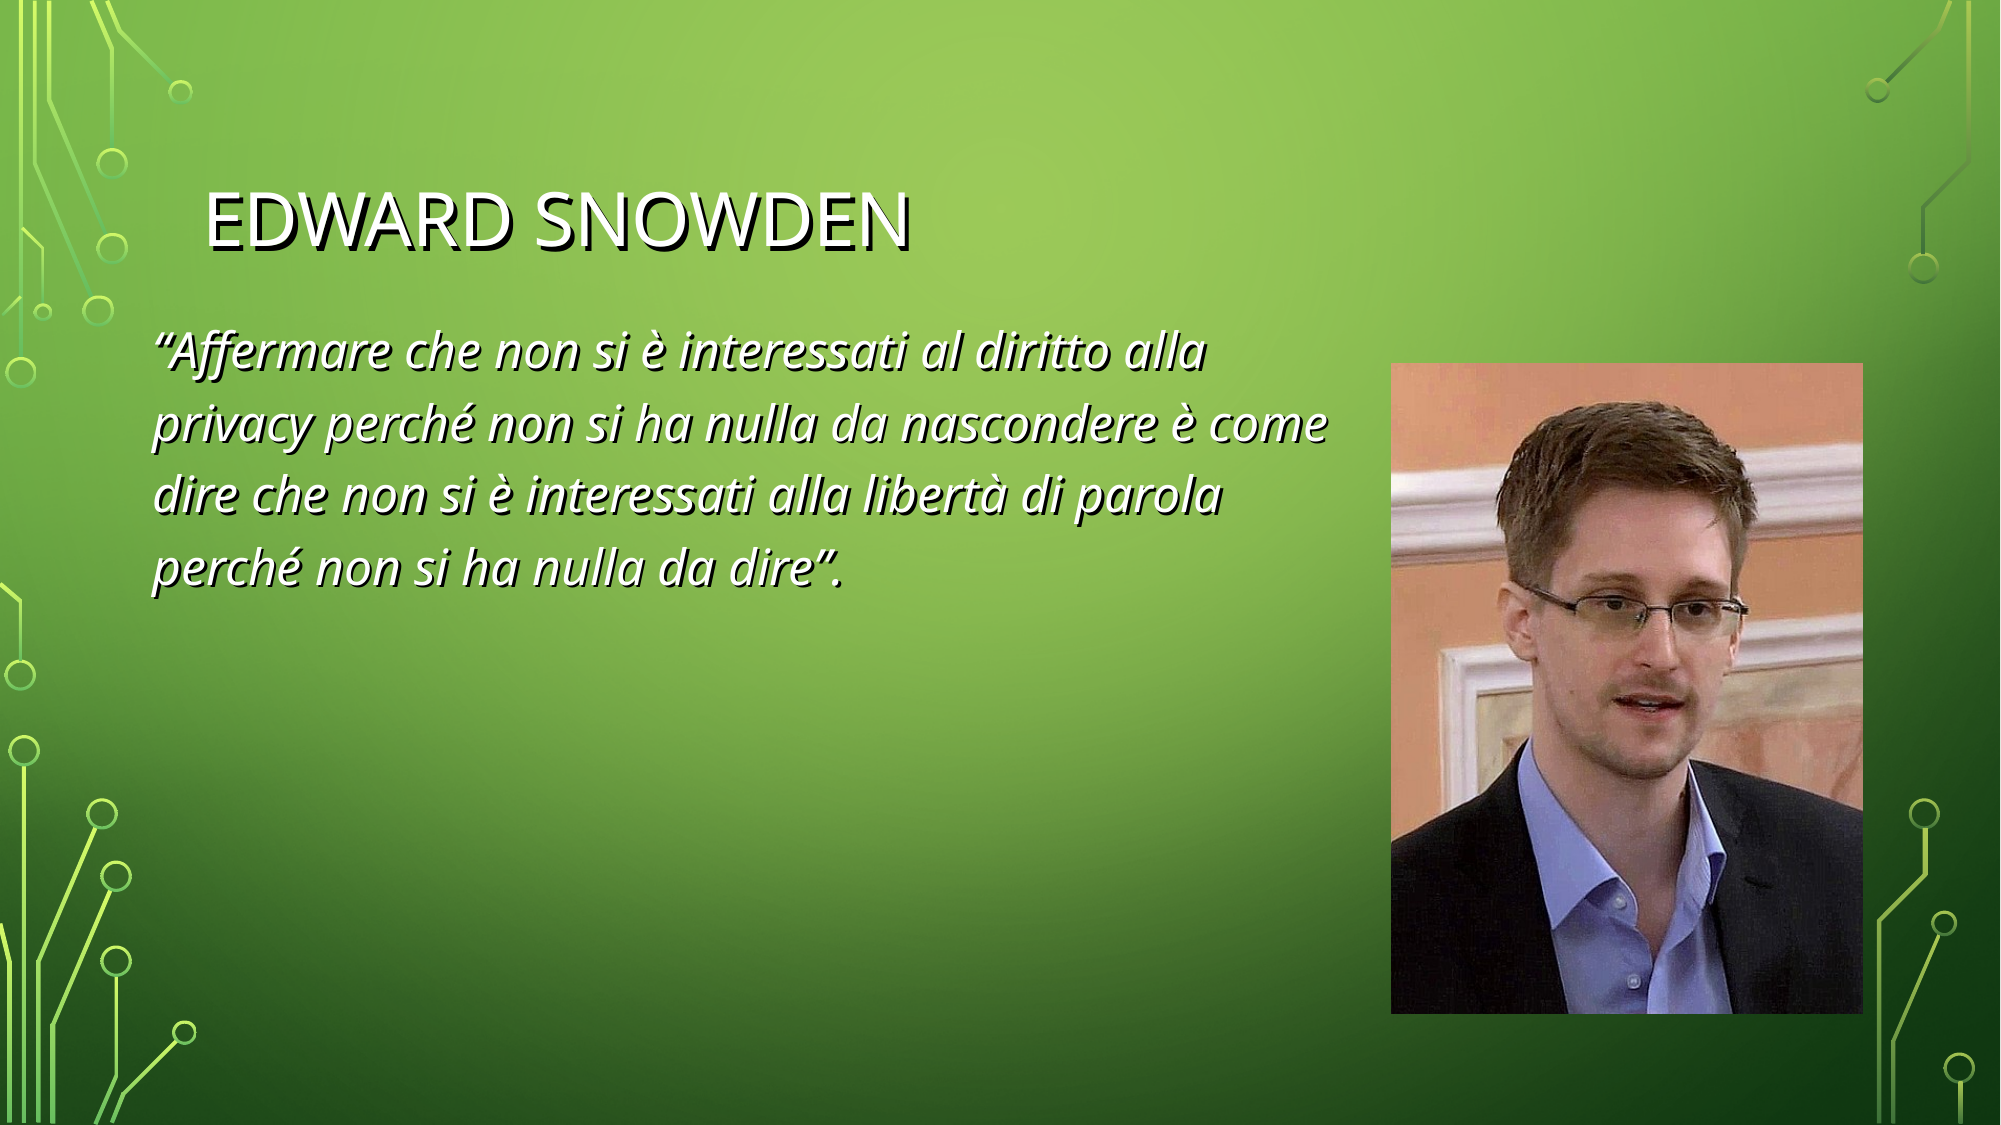

# Edward Snowden
“Affermare che non si è interessati al diritto alla privacy perché non si ha nulla da nascondere è come dire che non si è interessati alla libertà di parola perché non si ha nulla da dire”.